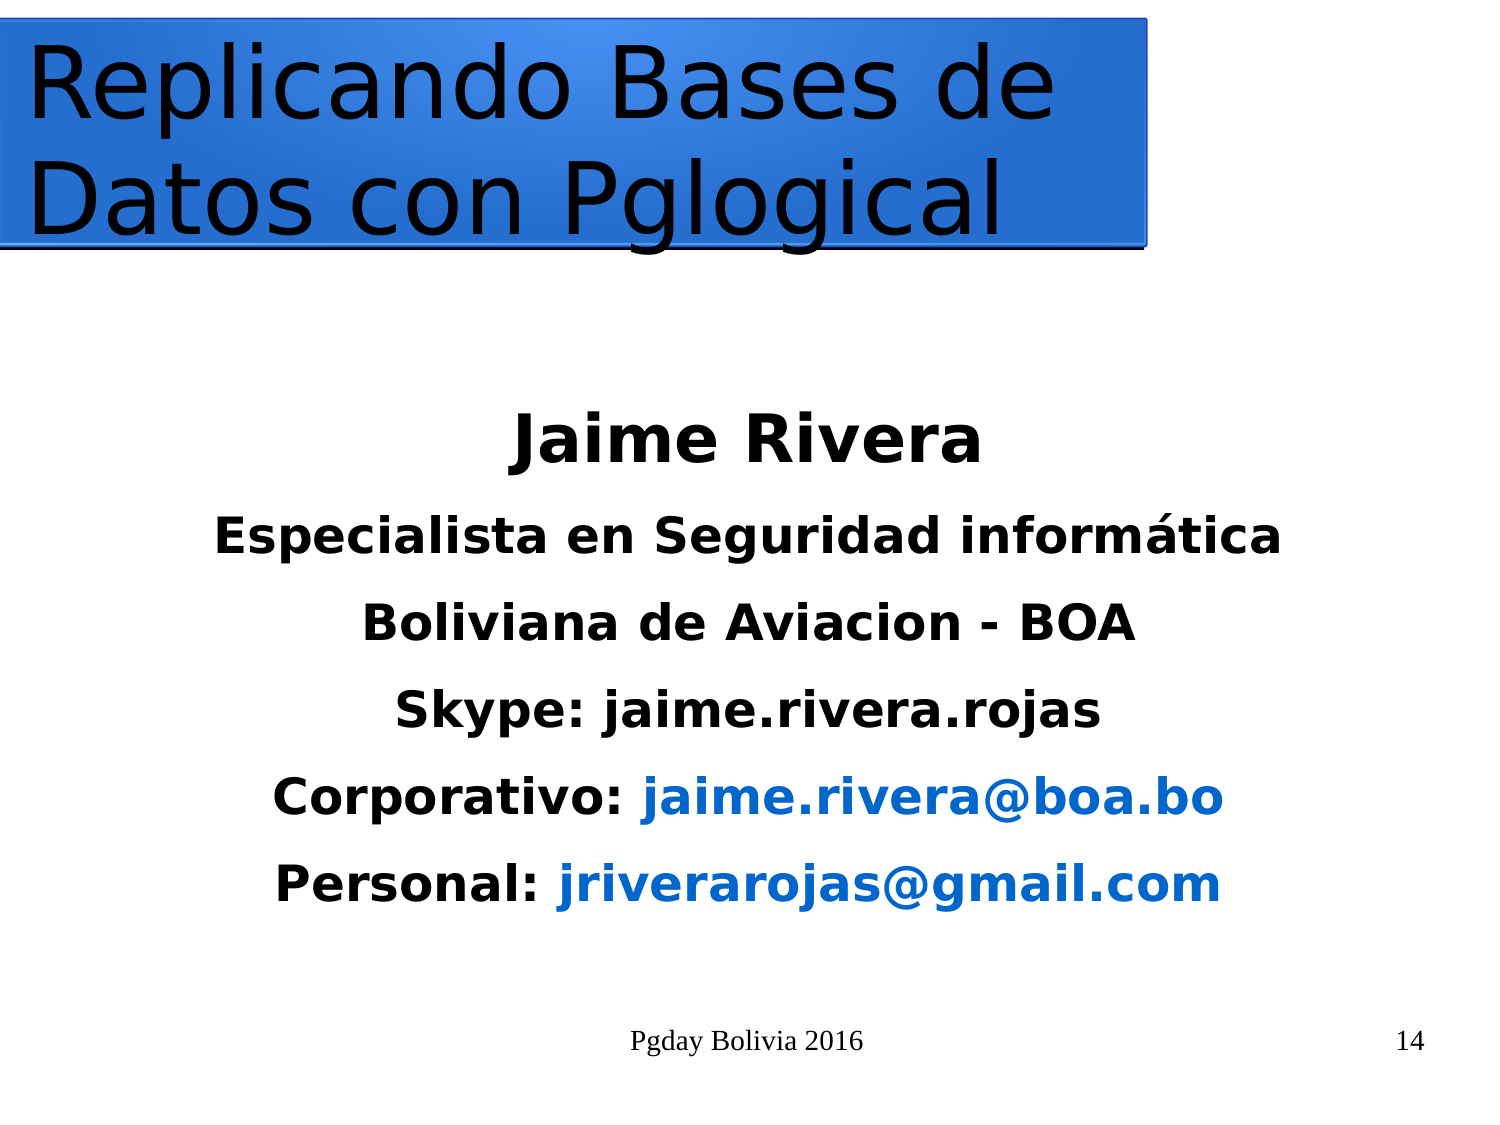

# Replicando Bases de Datos con Pglogical
Jaime Rivera
Especialista en Seguridad informática
Boliviana de Aviacion - BOA
Skype: jaime.rivera.rojas
Corporativo: jaime.rivera@boa.bo
Personal: jriverarojas@gmail.com
Pgday Bolivia 2016
14